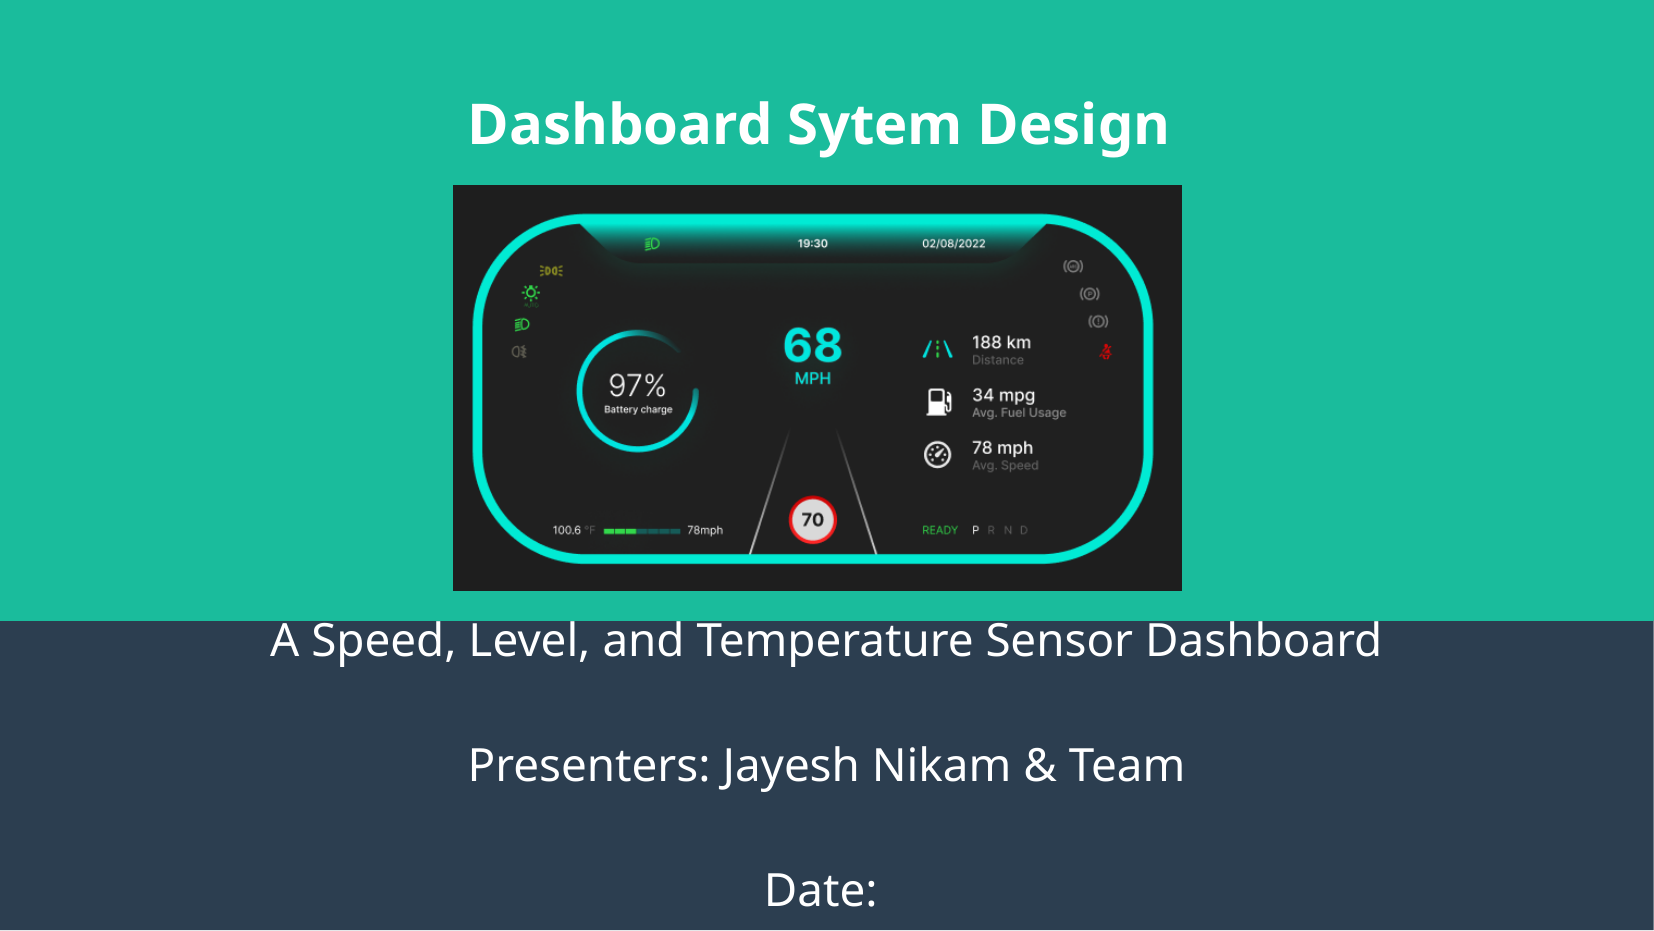

Dashboard Sytem Design
# A Speed, Level, and Temperature Sensor Dashboard
Presenters: Jayesh Nikam & Team
Date: